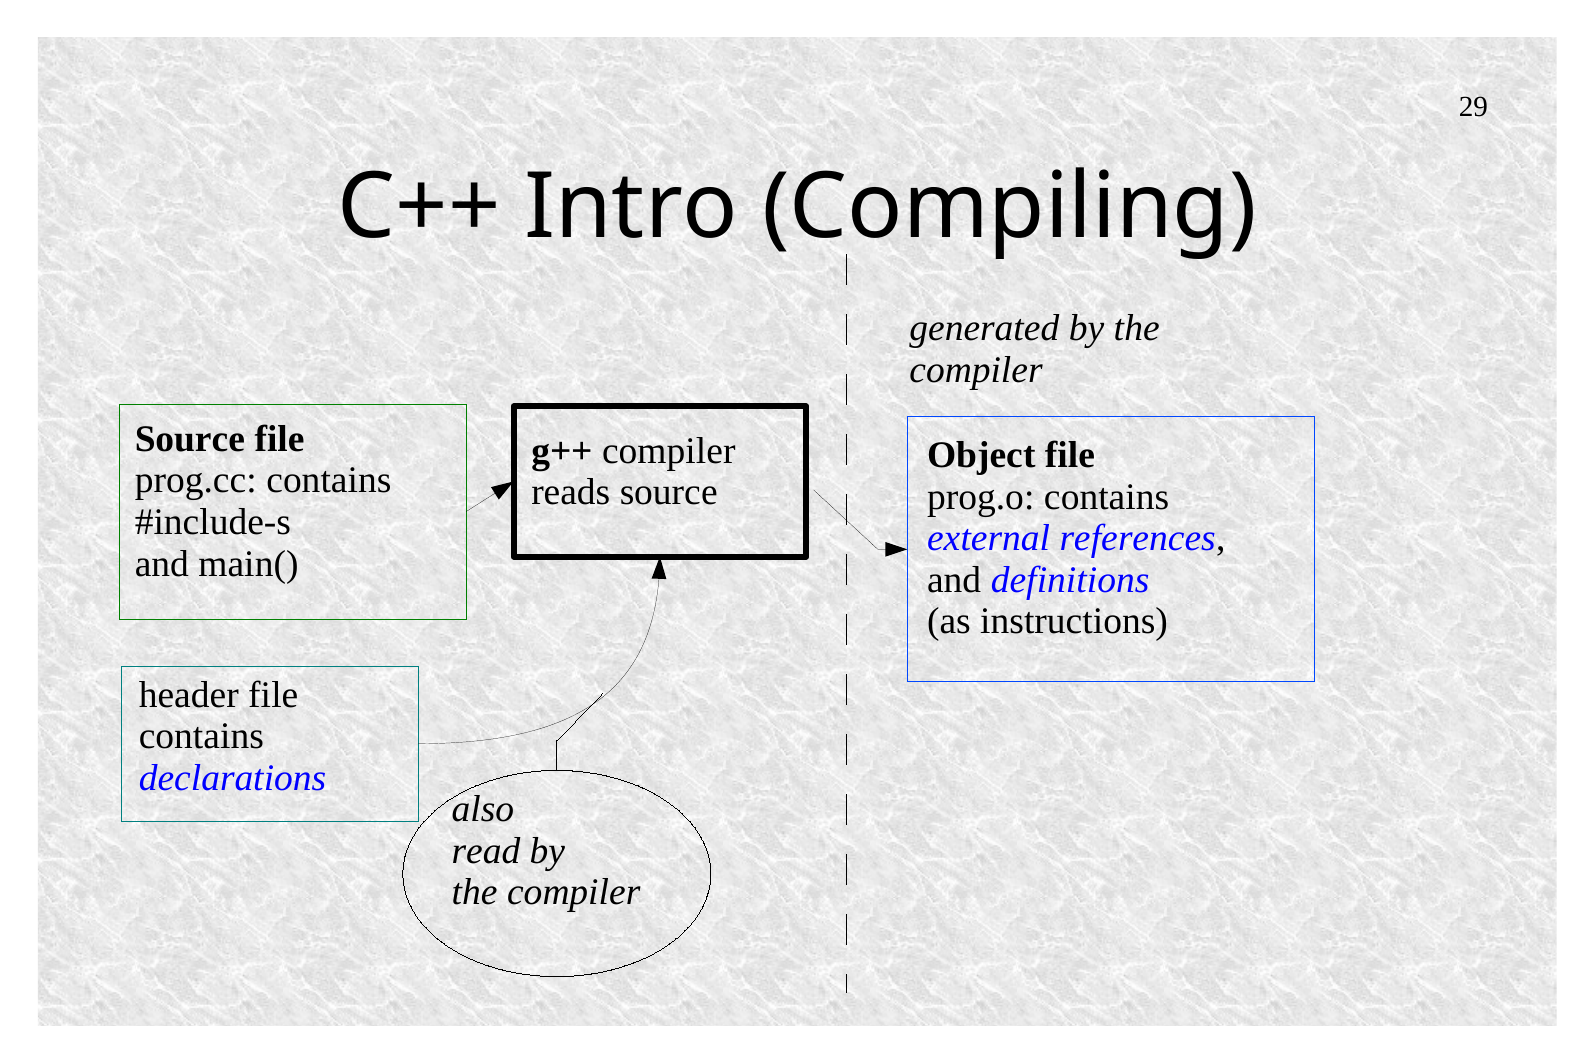

29
# C++ Intro (Compiling)
generated by the
compiler
Source file
prog.cc: contains
#include-s
and main()
g++ compiler
reads source
Object file
prog.o: contains
external references,
and definitions
(as instructions)
header file
contains
declarations
also
read by
the compiler